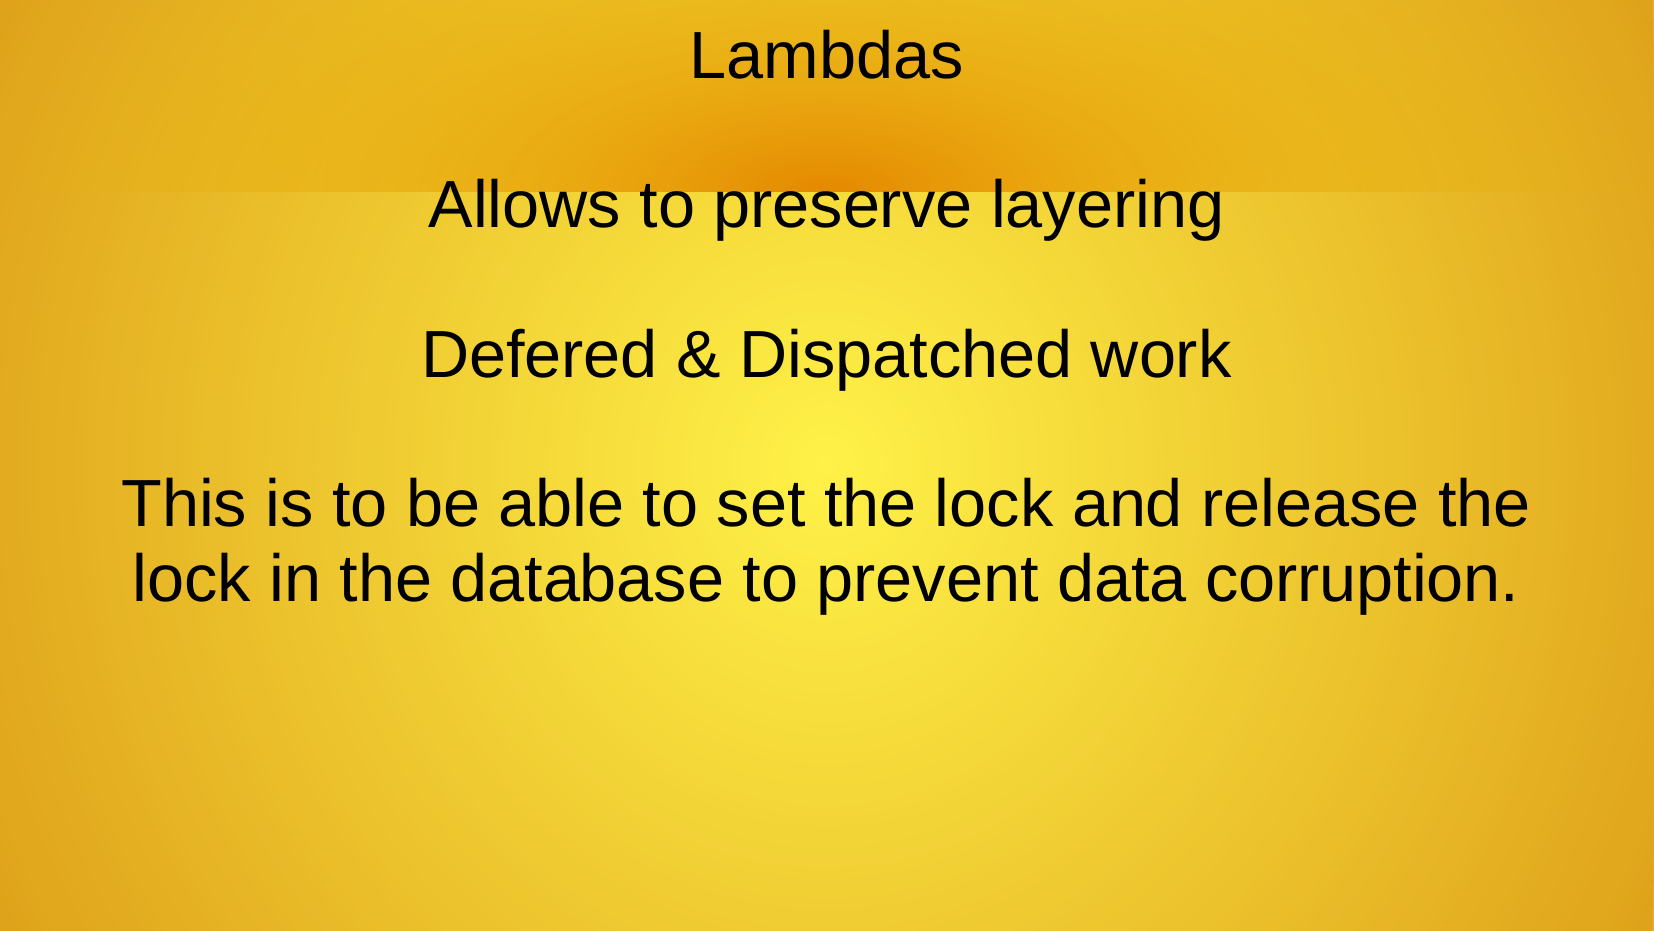

# Lambdas
Allows to preserve layering
Defered & Dispatched work
This is to be able to set the lock and release the lock in the database to prevent data corruption.